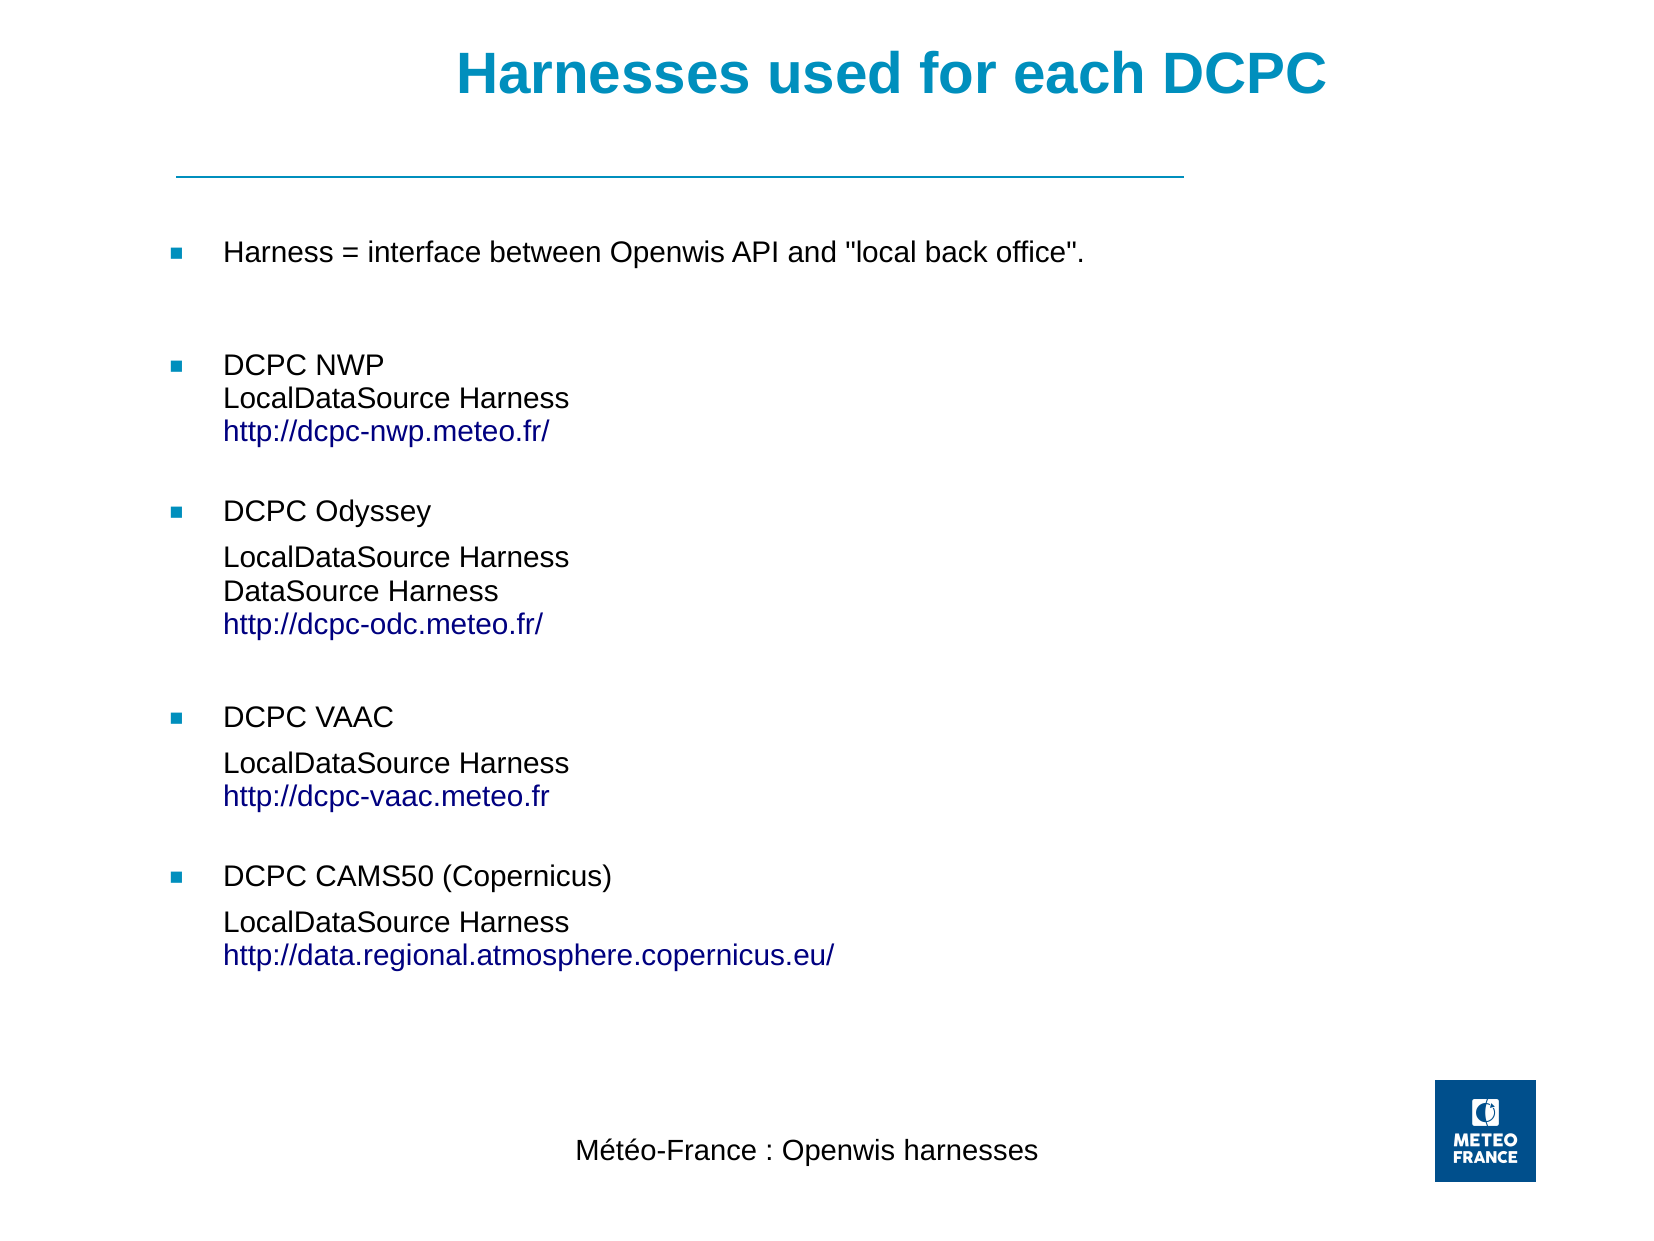

# Harnesses used for each DCPC
Harness = interface between Openwis API and "local back office".
DCPC NWP
LocalDataSource Harness
http://dcpc-nwp.meteo.fr/
DCPC Odyssey
LocalDataSource Harness
DataSource Harness
http://dcpc-odc.meteo.fr/
DCPC VAAC
LocalDataSource Harness
http://dcpc-vaac.meteo.fr
DCPC CAMS50 (Copernicus)
LocalDataSource Harness
http://data.regional.atmosphere.copernicus.eu/
Météo-France : Openwis harnesses